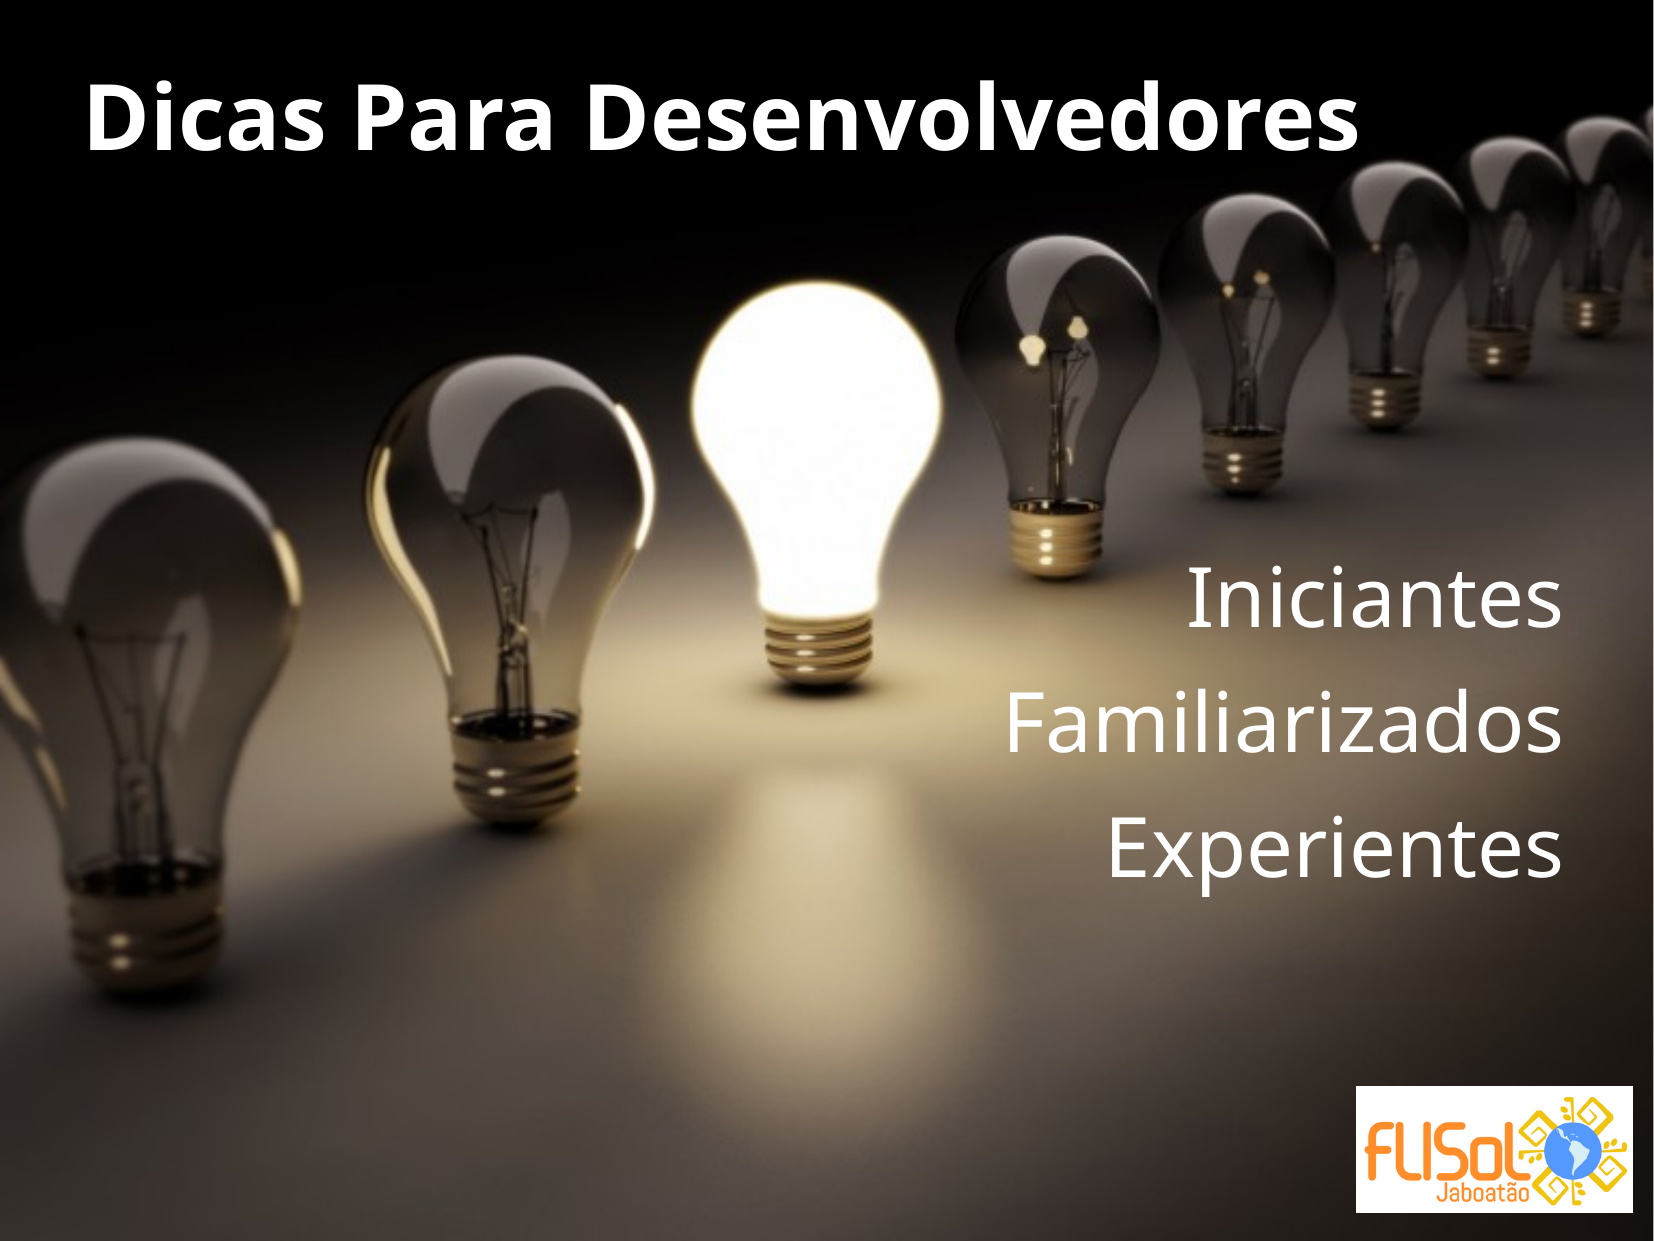

# Dicas Para Desenvolvedores
Iniciantes
Familiarizados
Experientes